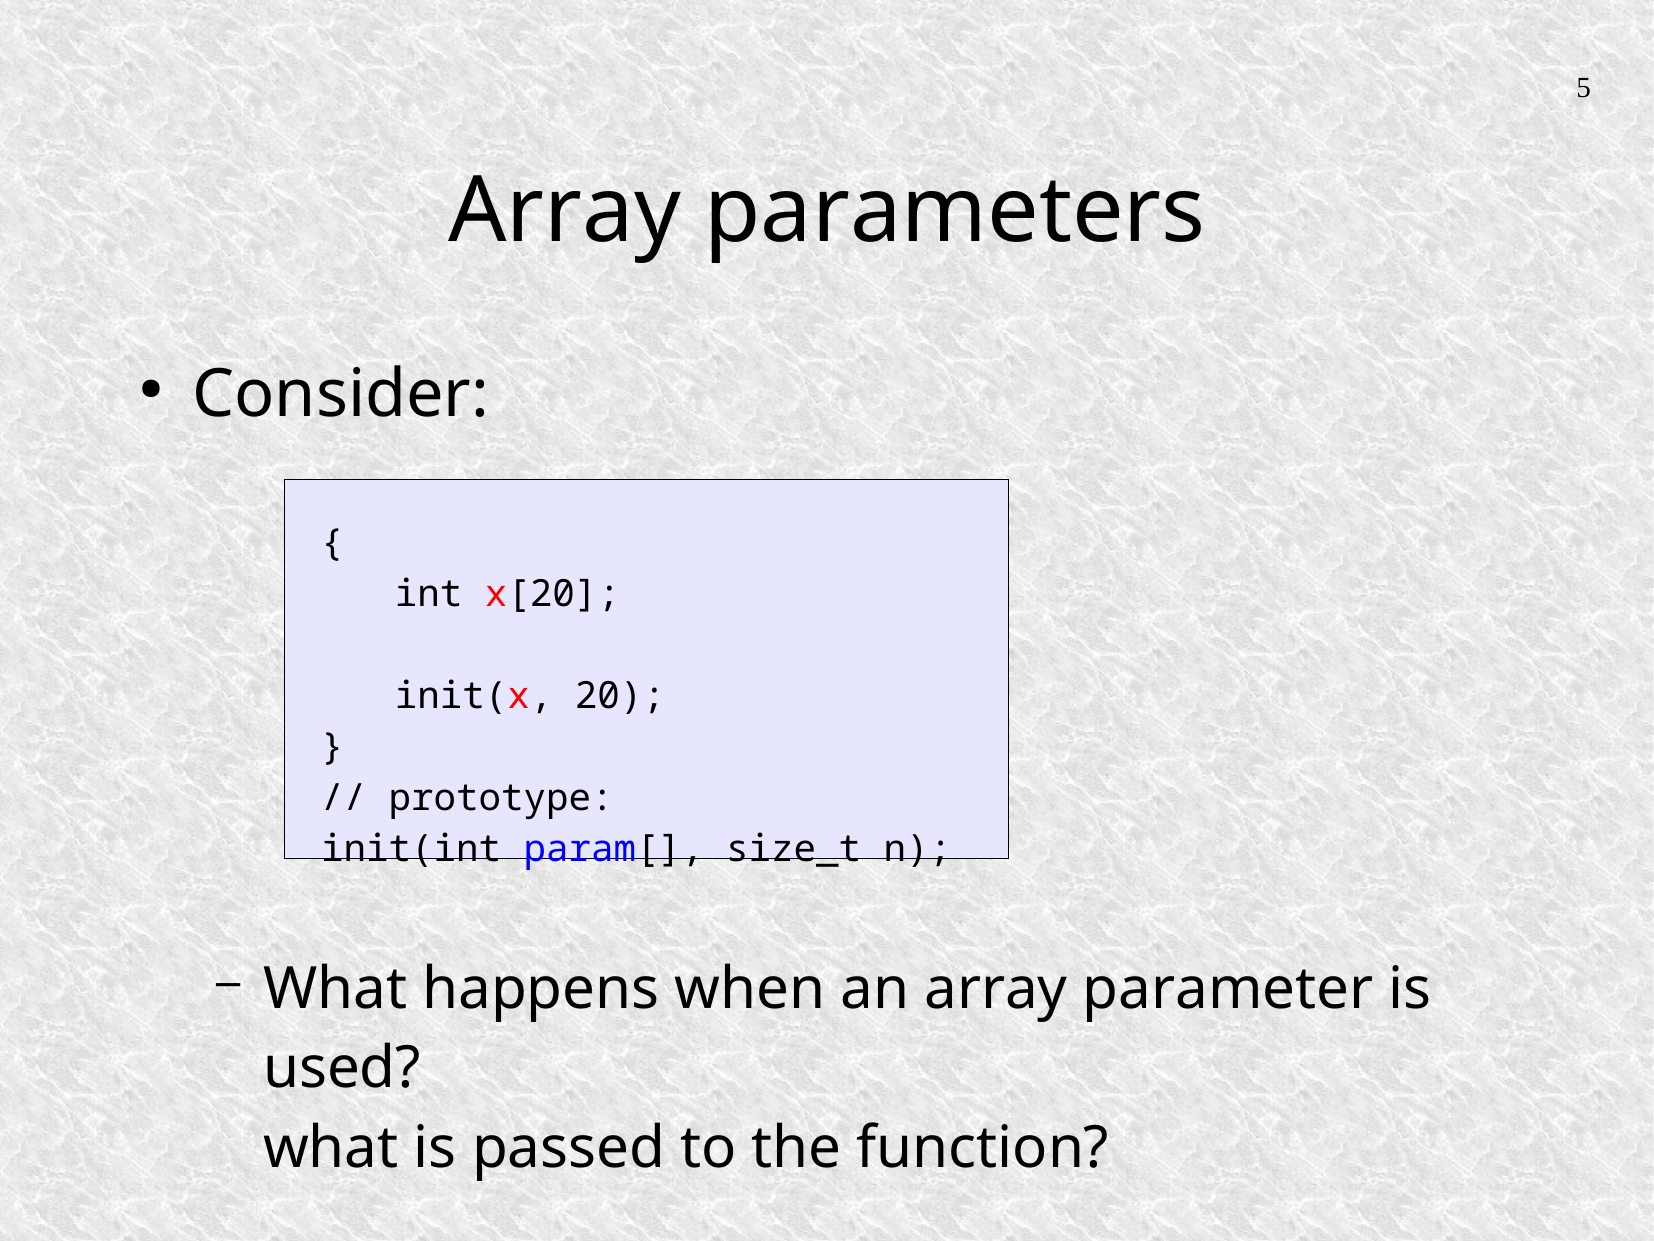

5
# Array parameters
Consider:
What happens when an array parameter is used?
what is passed to the function?
{
	int x[20];
	init(x, 20);
}
// prototype:
init(int param[], size_t n);